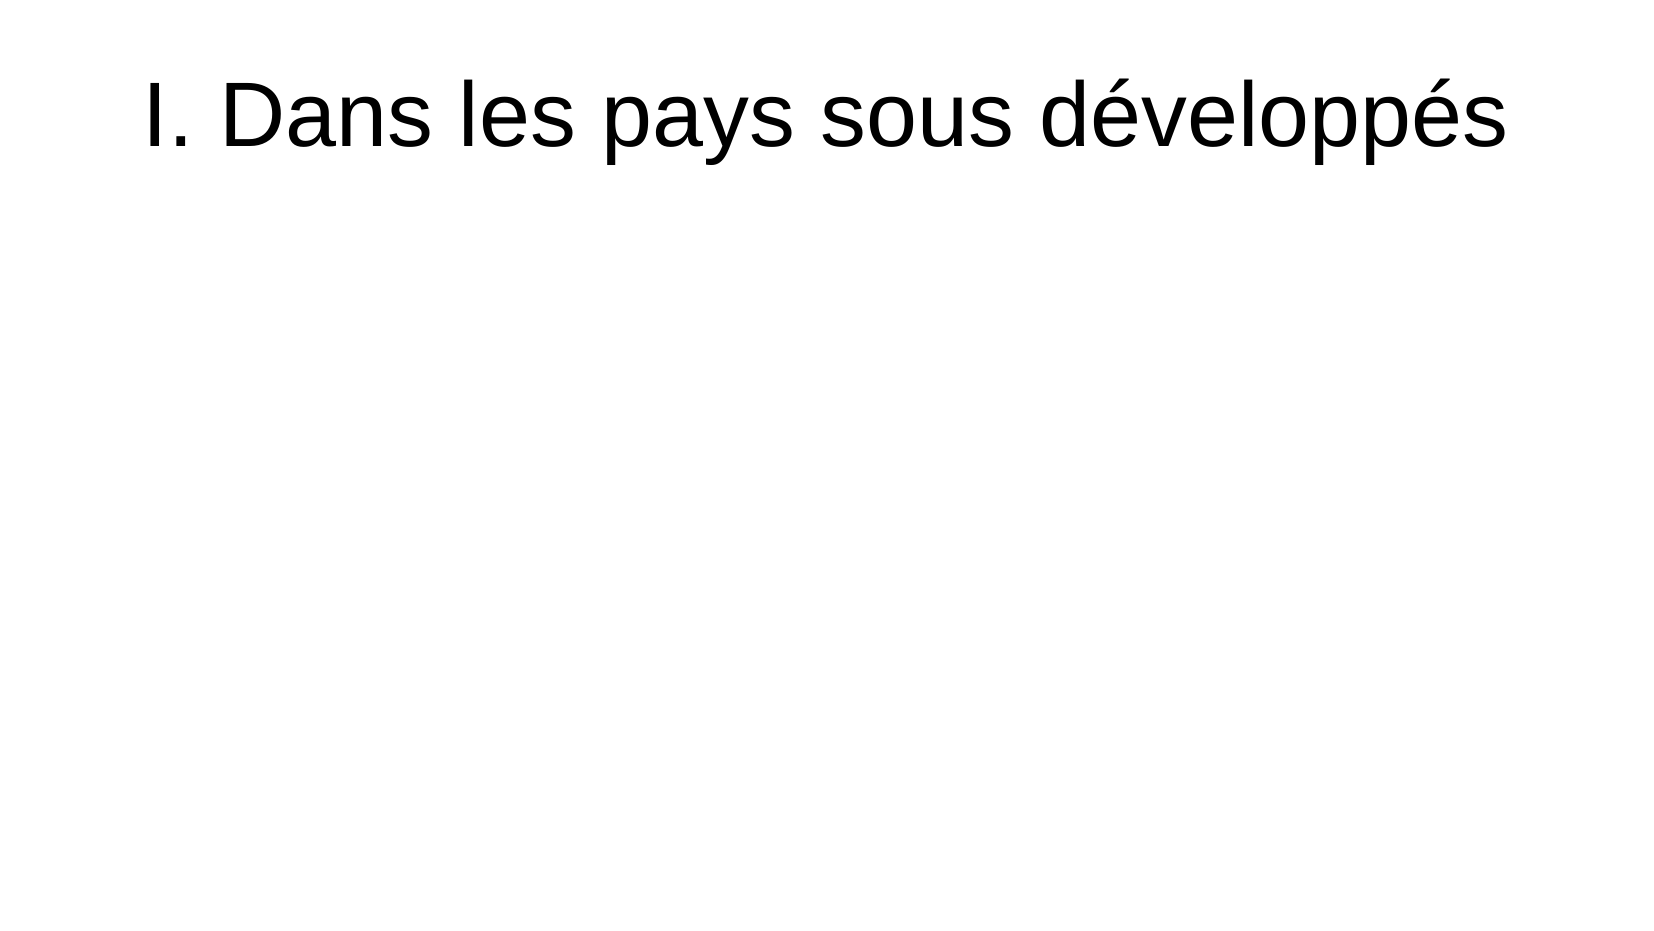

# I. Dans les pays sous développés